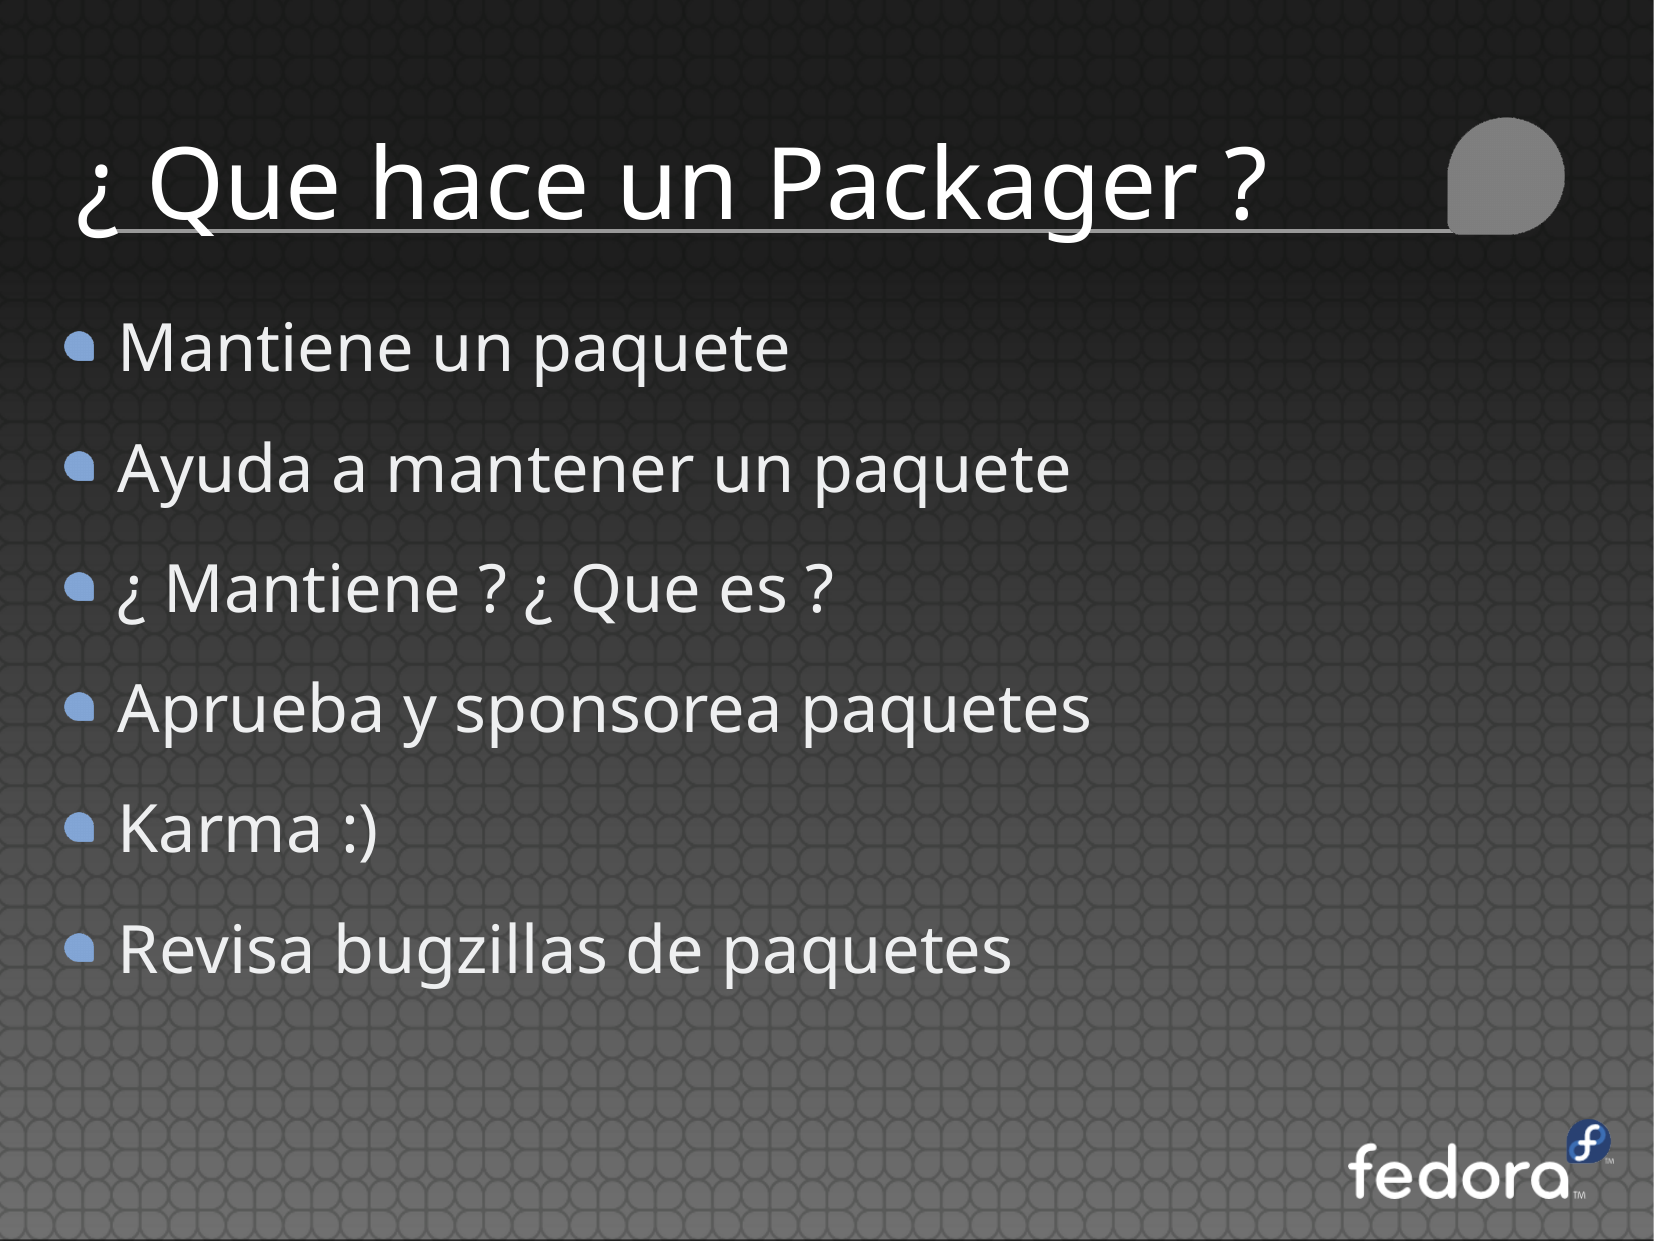

# ¿ Que hace un Packager ?
Mantiene un paquete
Ayuda a mantener un paquete
¿ Mantiene ? ¿ Que es ?
Aprueba y sponsorea paquetes
Karma :)
Revisa bugzillas de paquetes